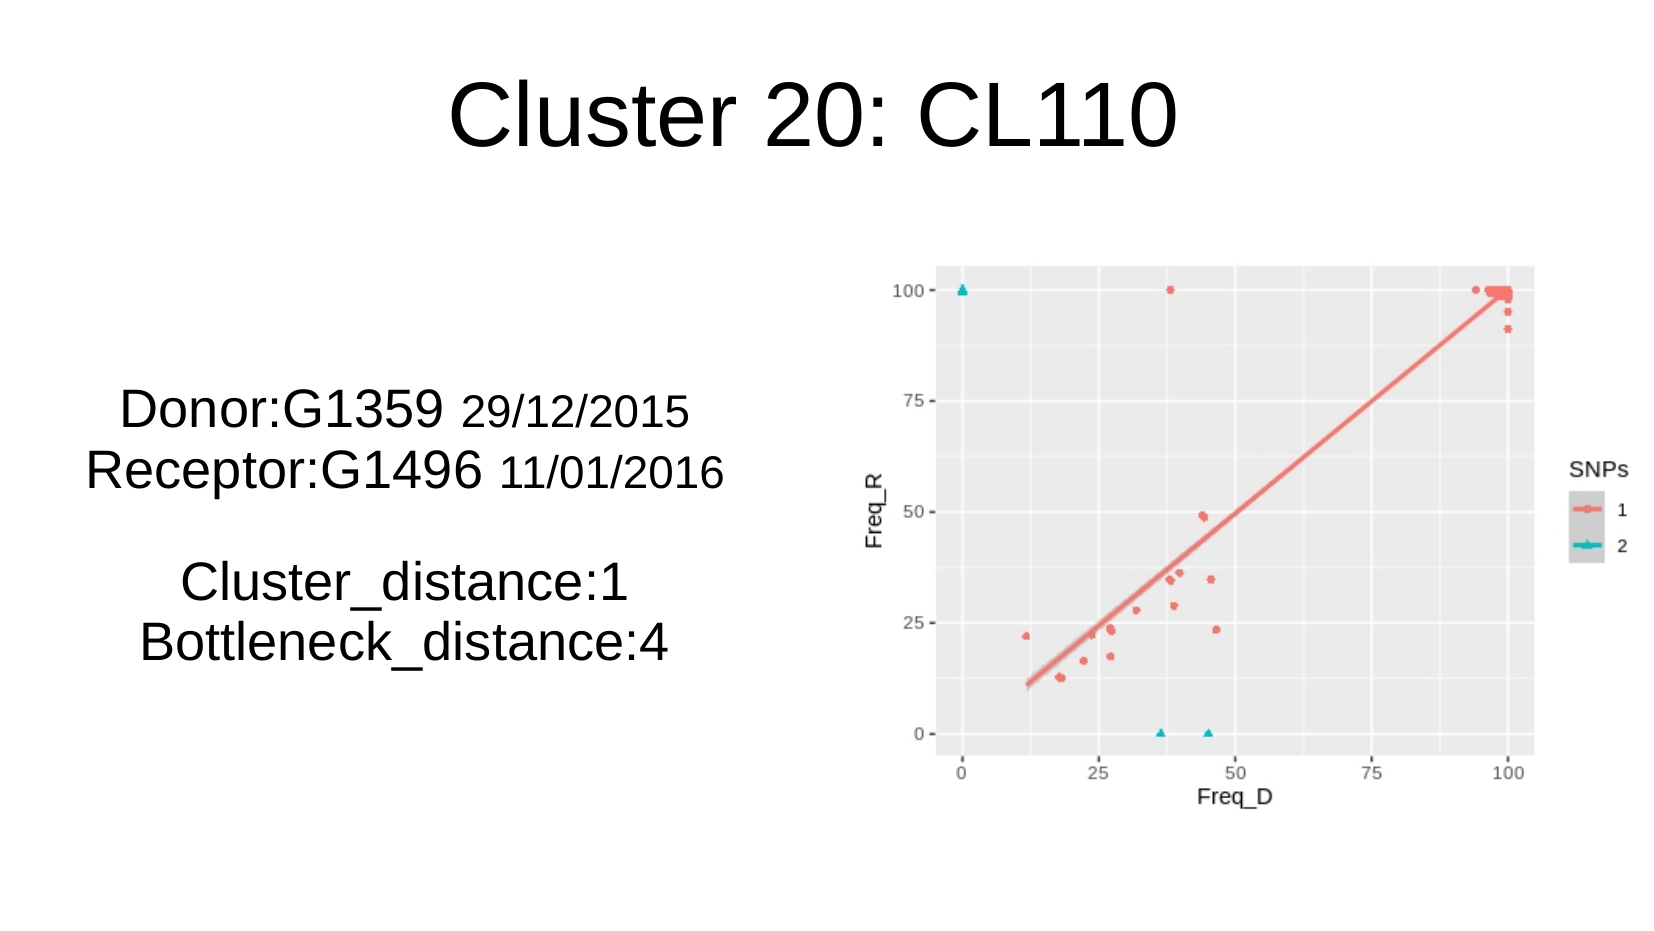

# Cluster 20: CL110
Donor:G1359 29/12/2015
Receptor:G1496 11/01/2016
Cluster_distance:1
Bottleneck_distance:4